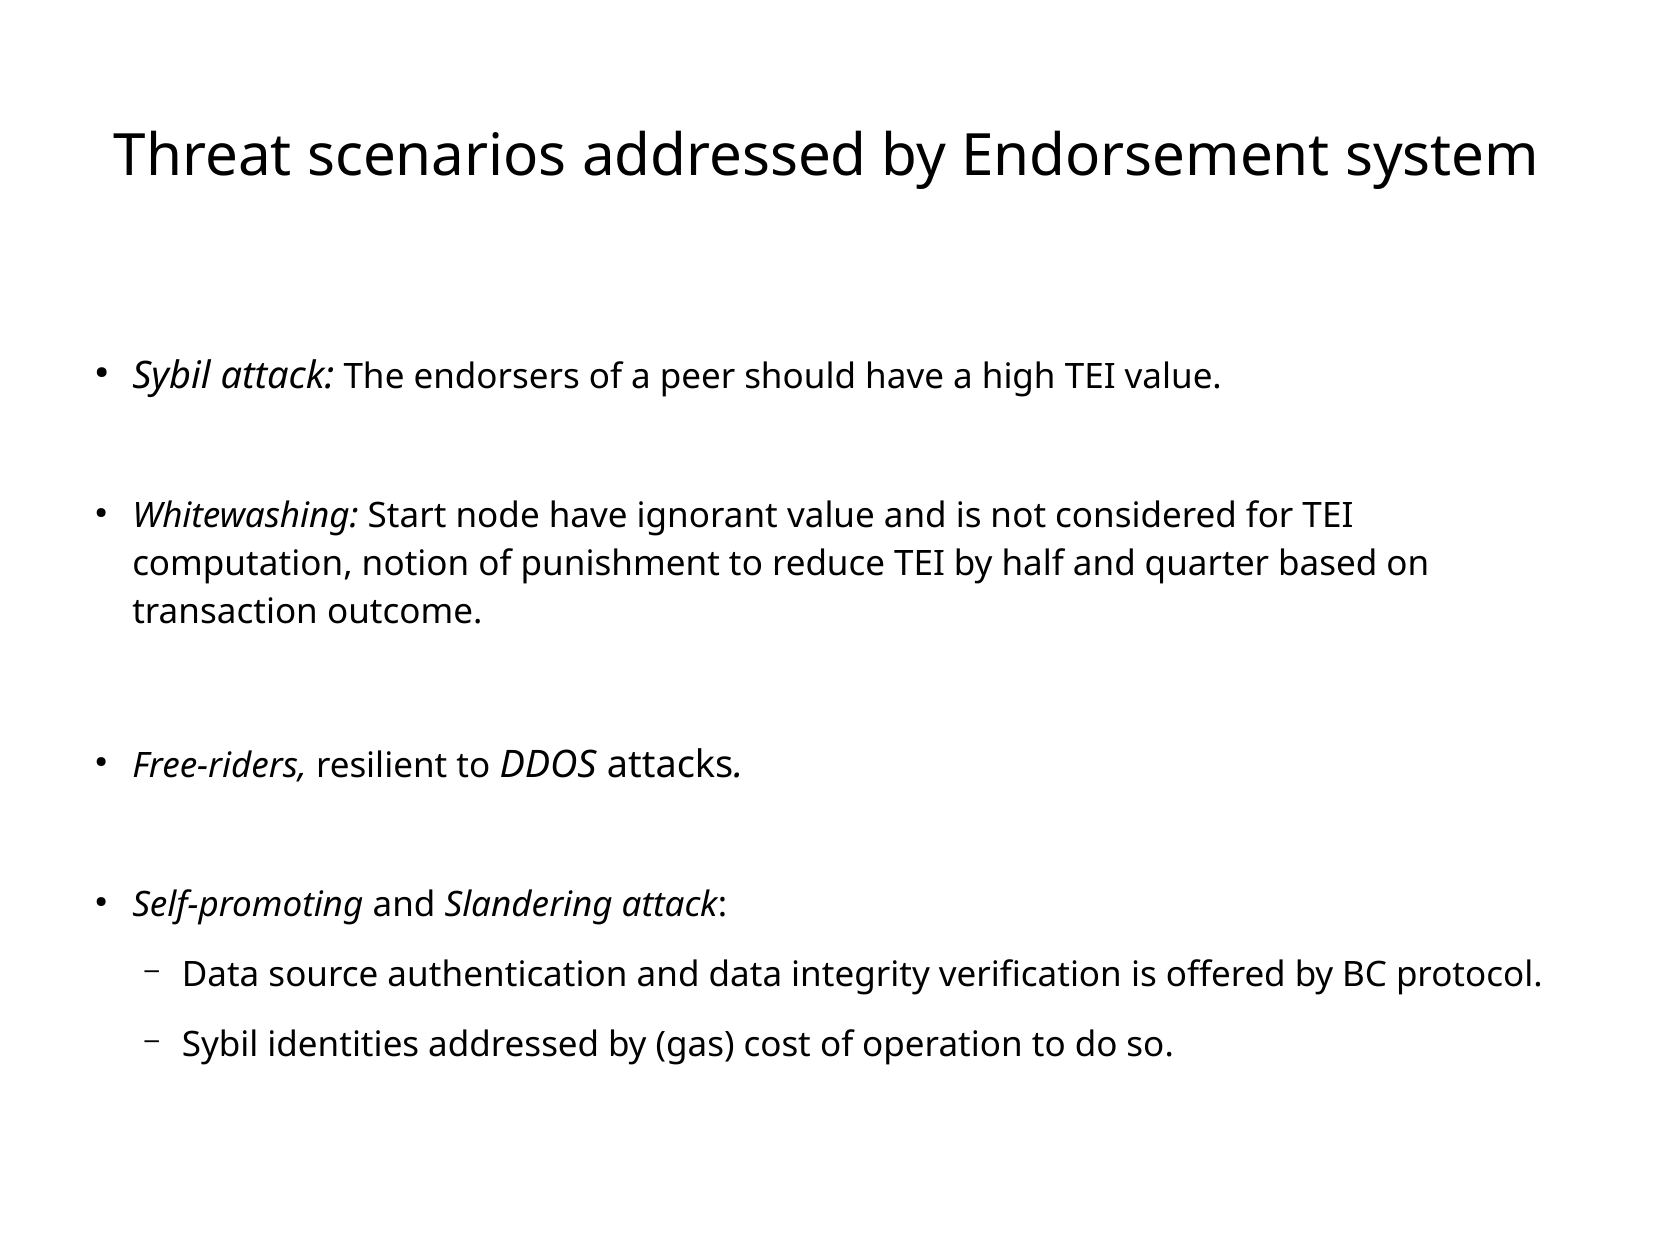

# Threat scenarios addressed by Endorsement system
Sybil attack: The endorsers of a peer should have a high TEI value.
Whitewashing: Start node have ignorant value and is not considered for TEI computation, notion of punishment to reduce TEI by half and quarter based on transaction outcome.
Free-riders, resilient to DDOS attacks.
Self-promoting and Slandering attack:
Data source authentication and data integrity verification is offered by BC protocol.
Sybil identities addressed by (gas) cost of operation to do so.